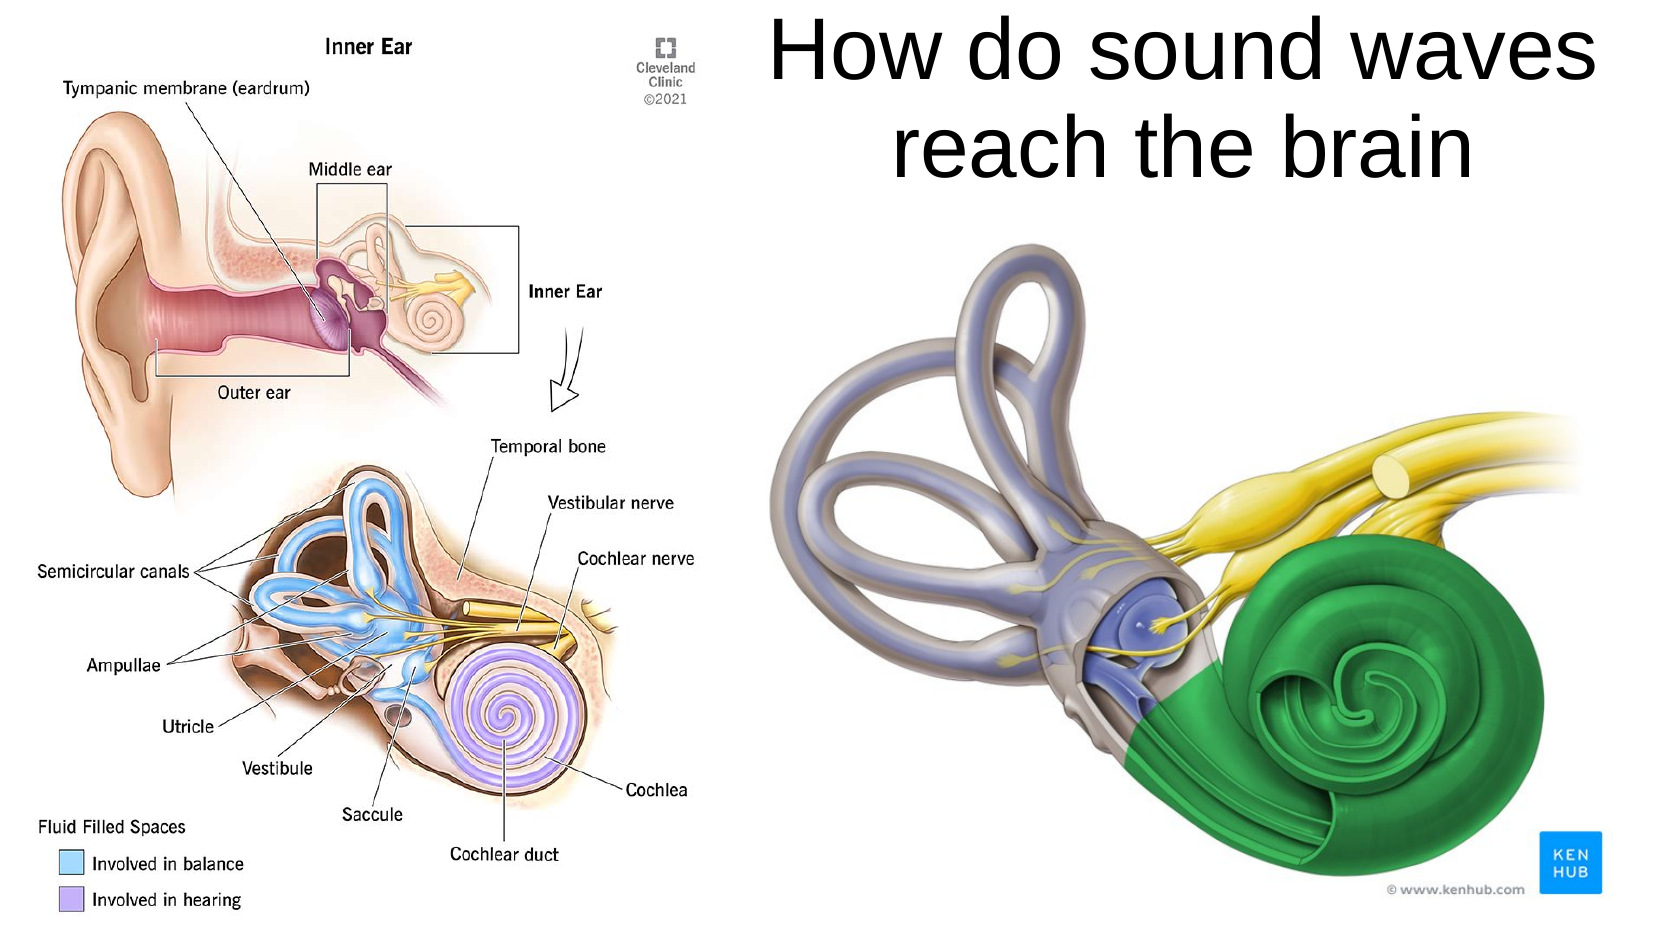

# How do sound waves reach the brain